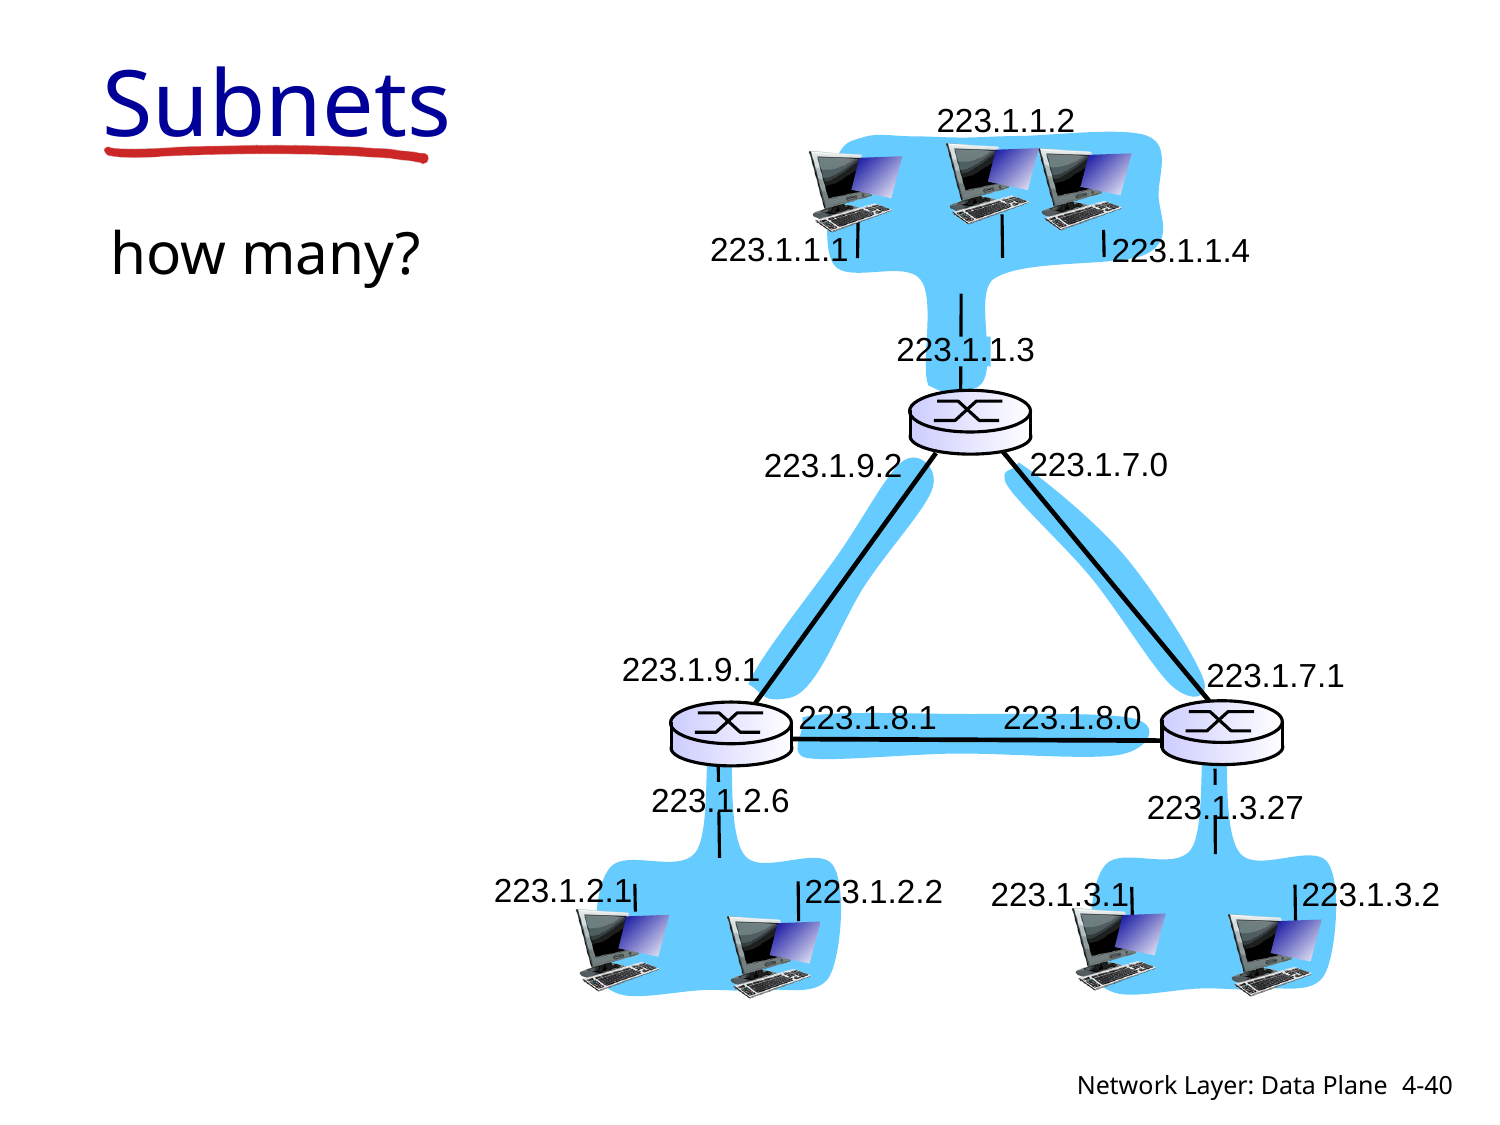

Subnets
223.1.1.2
# how many?
223.1.1.1
223.1.1.4
223.1.1.3
223.1.7.0
223.1.9.2
223.1.9.1
223.1.7.1
223.1.8.1
223.1.8.0
223.1.2.6
223.1.3.27
223.1.2.1
223.1.2.2
223.1.3.1
223.1.3.2
Network Layer: Data Plane